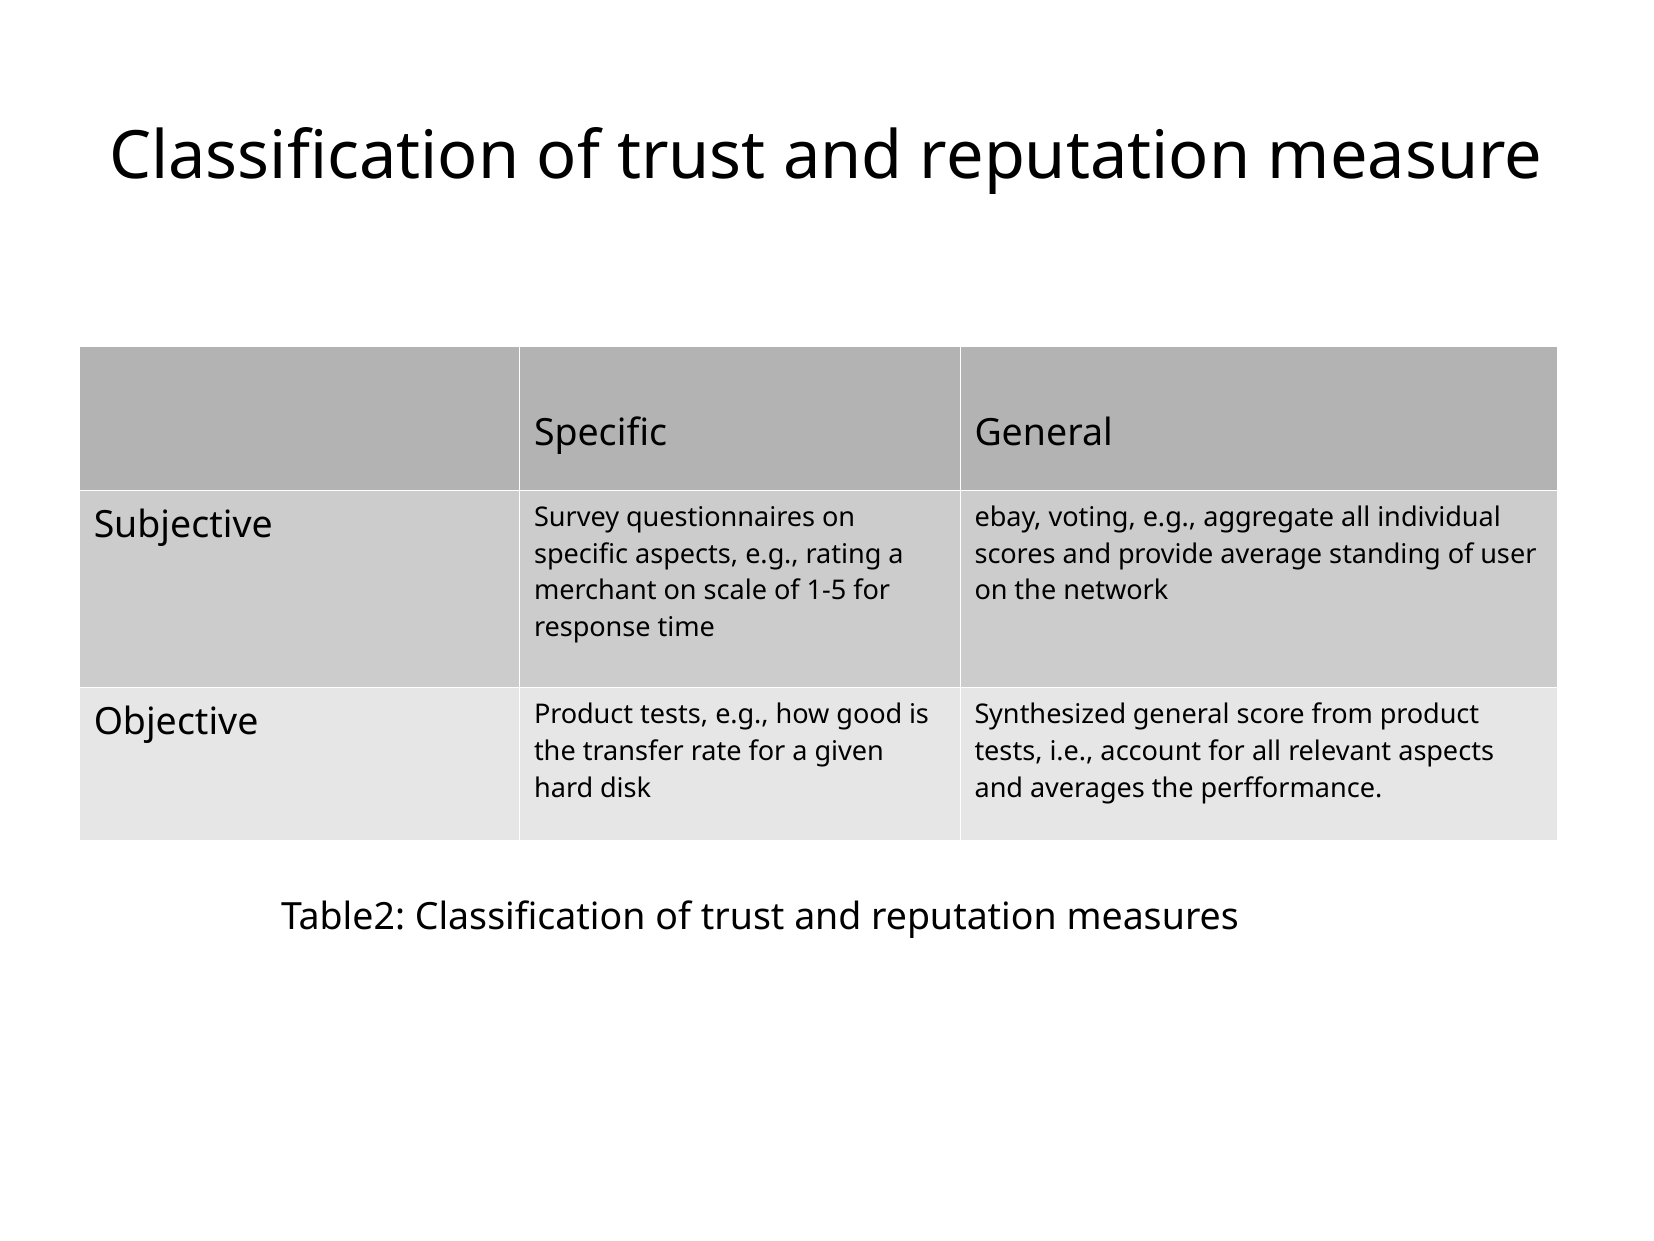

# Classification of trust and reputation measure
| | Specific | General |
| --- | --- | --- |
| Subjective | Survey questionnaires on specific aspects, e.g., rating a merchant on scale of 1-5 for response time | ebay, voting, e.g., aggregate all individual scores and provide average standing of user on the network |
| Objective | Product tests, e.g., how good is the transfer rate for a given hard disk | Synthesized general score from product tests, i.e., account for all relevant aspects and averages the perfformance. |
Table2: Classification of trust and reputation measures